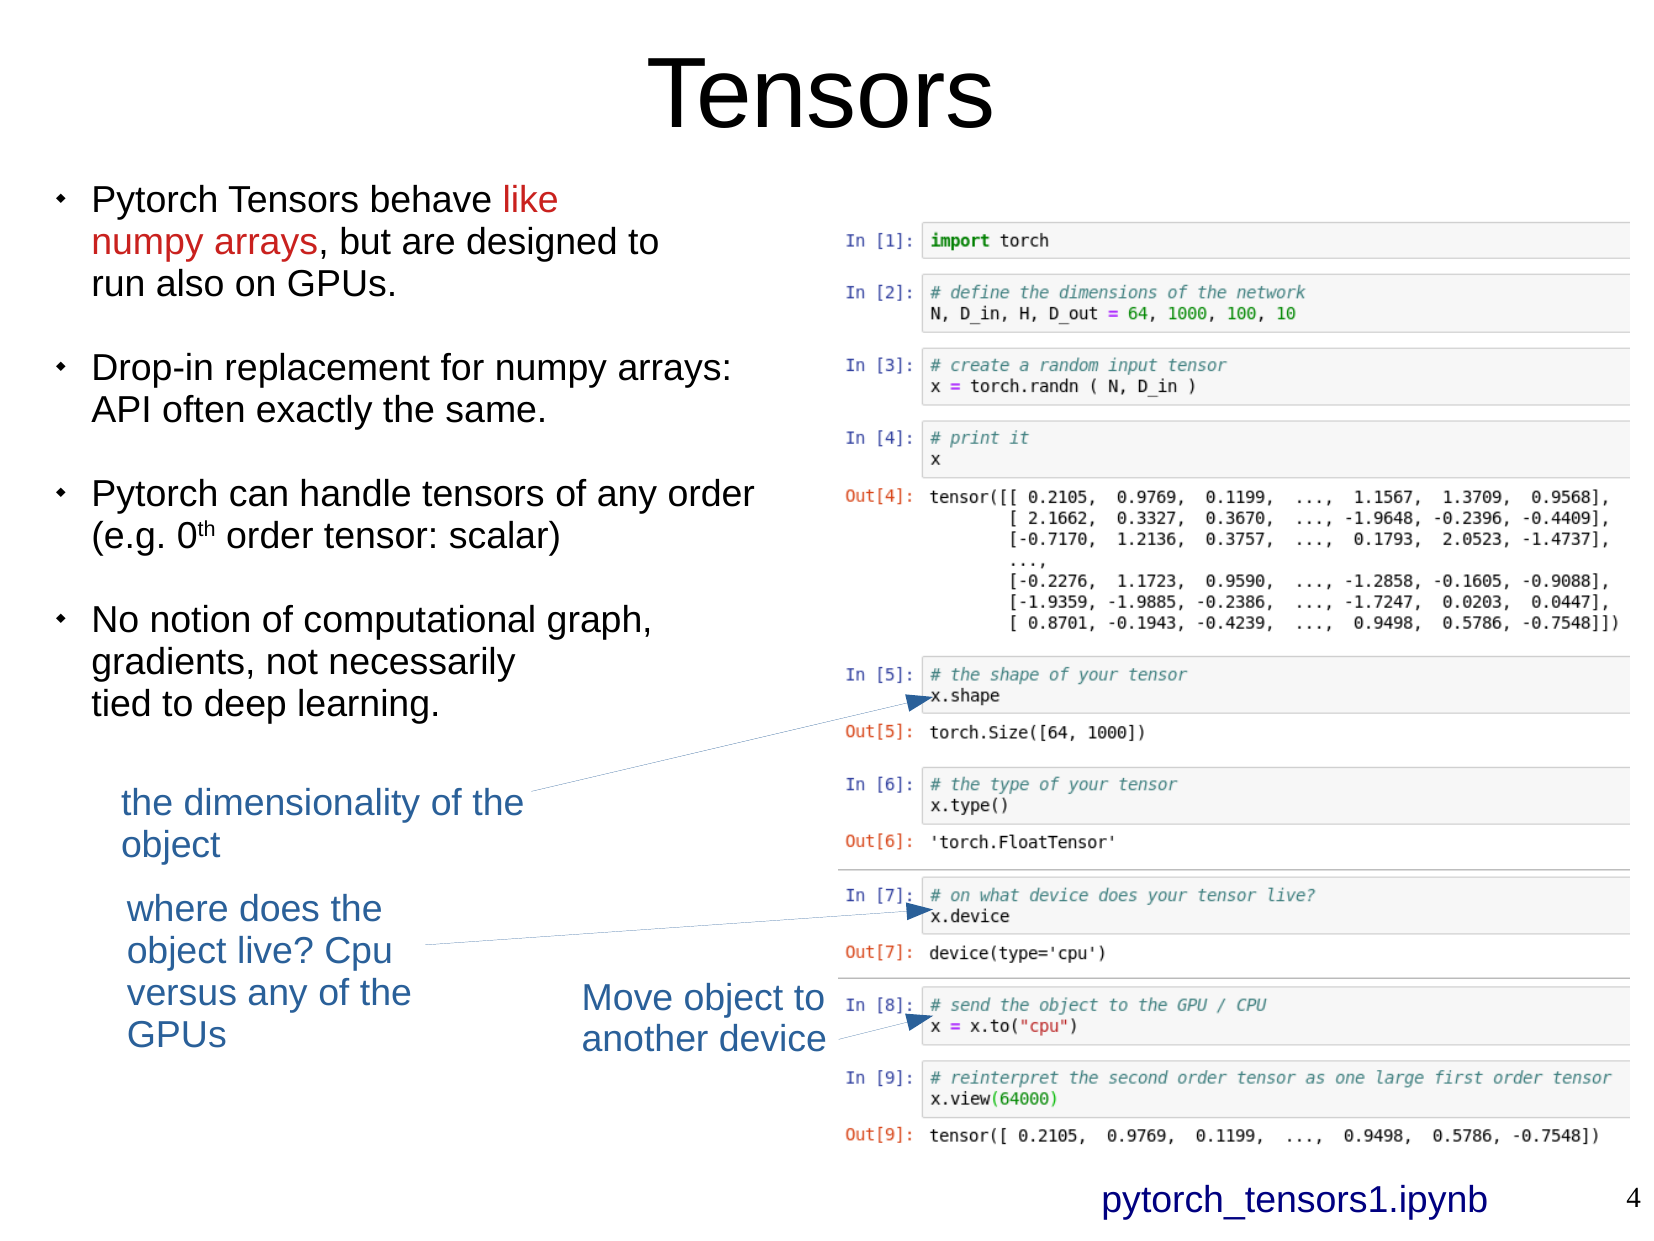

Tensors
Pytorch Tensors behave like
numpy arrays, but are designed to
run also on GPUs.
Drop-in replacement for numpy arrays:
API often exactly the same.
Pytorch can handle tensors of any order
(e.g. 0th order tensor: scalar)
No notion of computational graph,
gradients, not necessarily
tied to deep learning.
the dimensionality of the object
where does the object live? Cpu versus any of the GPUs
Move object to another device
pytorch_tensors1.ipynb